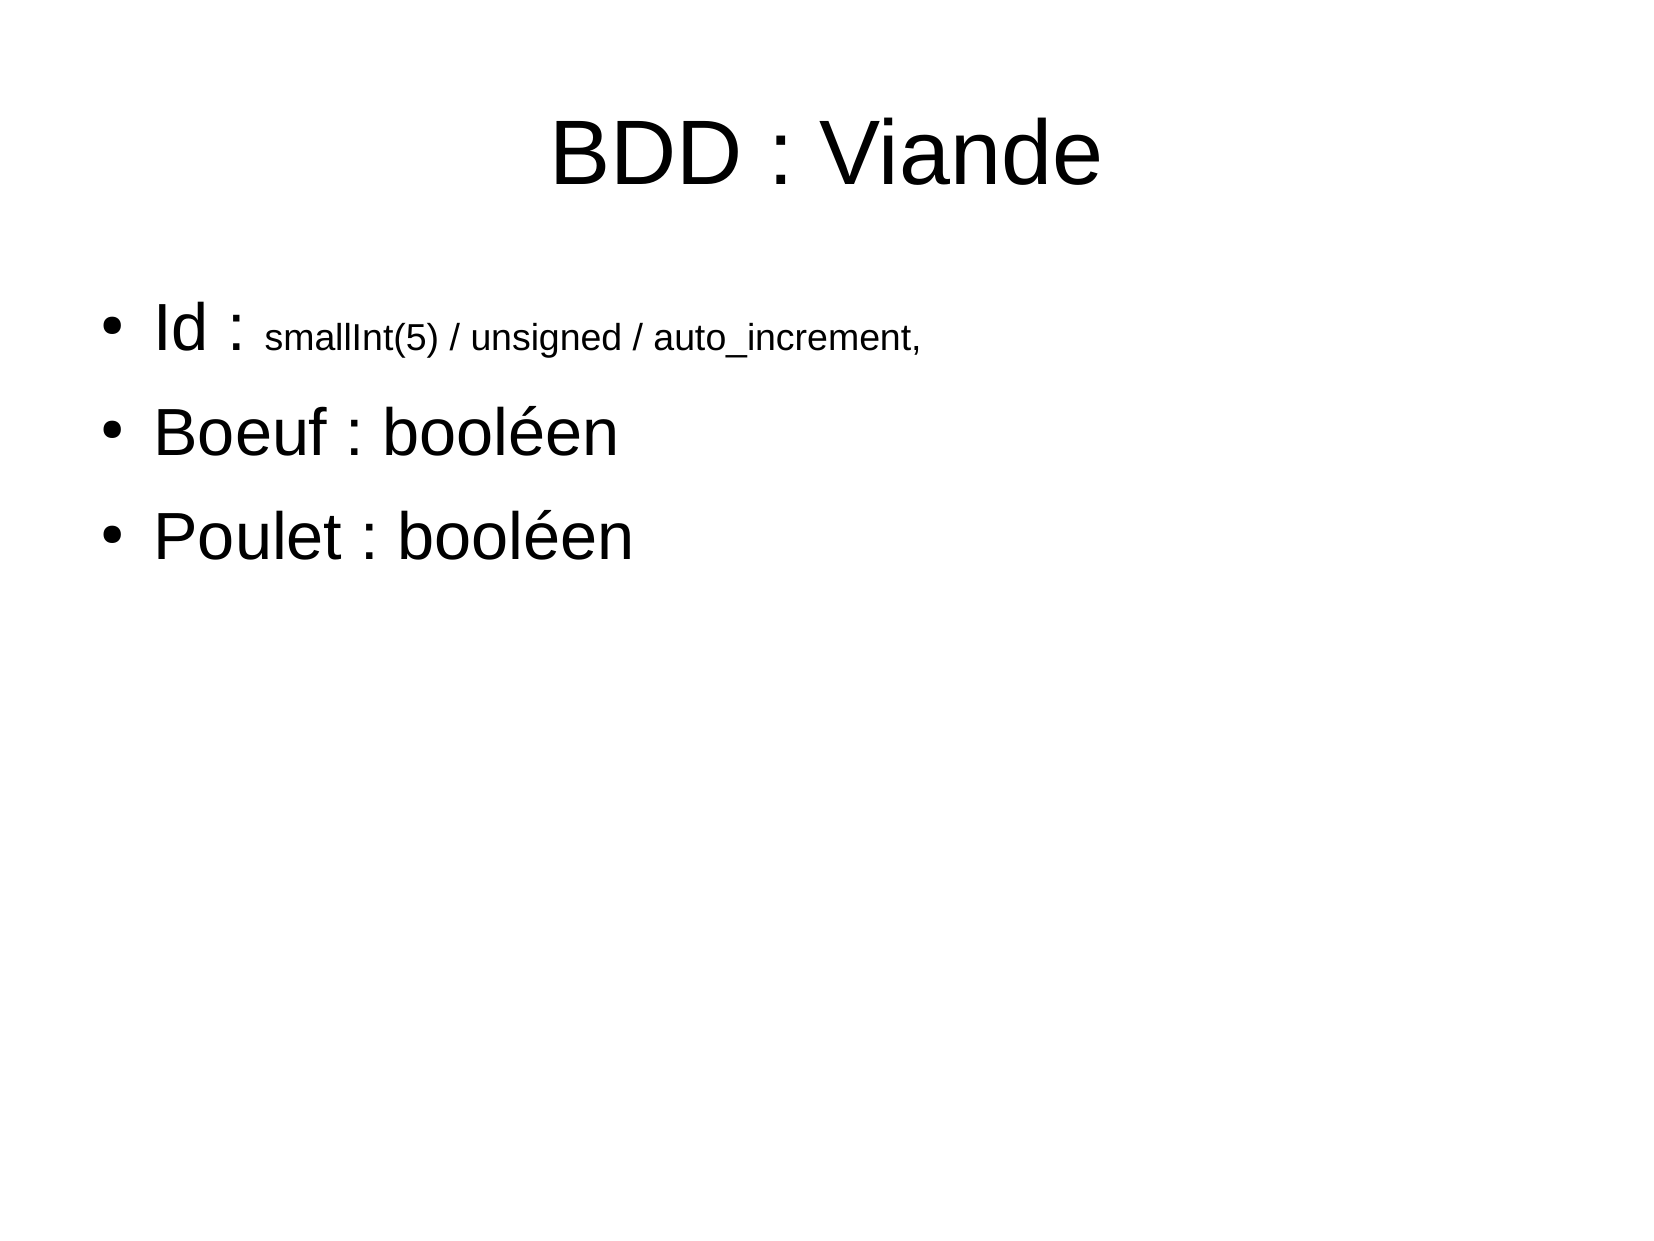

# BDD : Viande
Id : smallInt(5) / unsigned / auto_increment,
Boeuf : booléen
Poulet : booléen